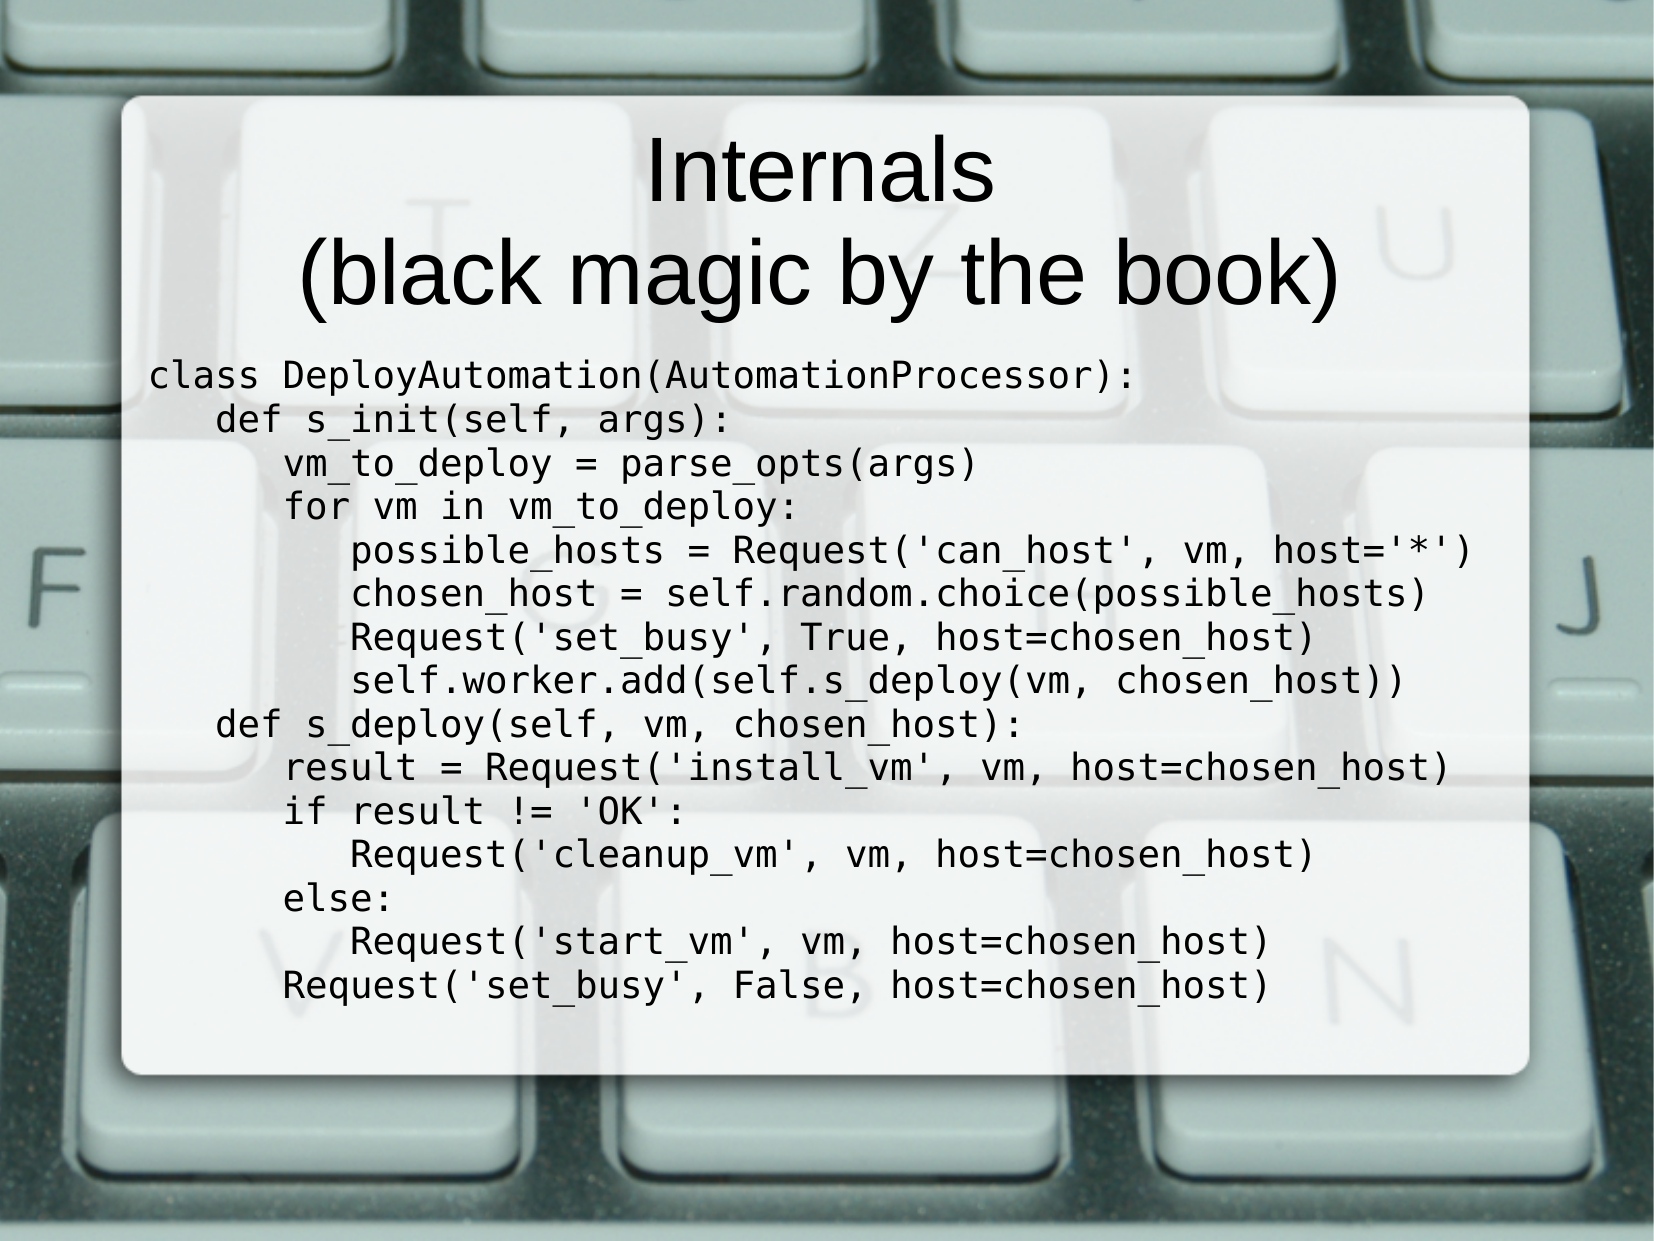

# Internals (black magic by the book)
class DeployAutomation(AutomationProcessor):
 def s_init(self, args):
 vm_to_deploy = parse_opts(args)
 for vm in vm_to_deploy:
 possible_hosts = Request('can_host', vm, host='*')
 chosen_host = self.random.choice(possible_hosts)
 Request('set_busy', True, host=chosen_host)
 self.worker.add(self.s_deploy(vm, chosen_host))
 def s_deploy(self, vm, chosen_host):
 result = Request('install_vm', vm, host=chosen_host)
 if result != 'OK':
 Request('cleanup_vm', vm, host=chosen_host)
 else:
 Request('start_vm', vm, host=chosen_host)
 Request('set_busy', False, host=chosen_host)